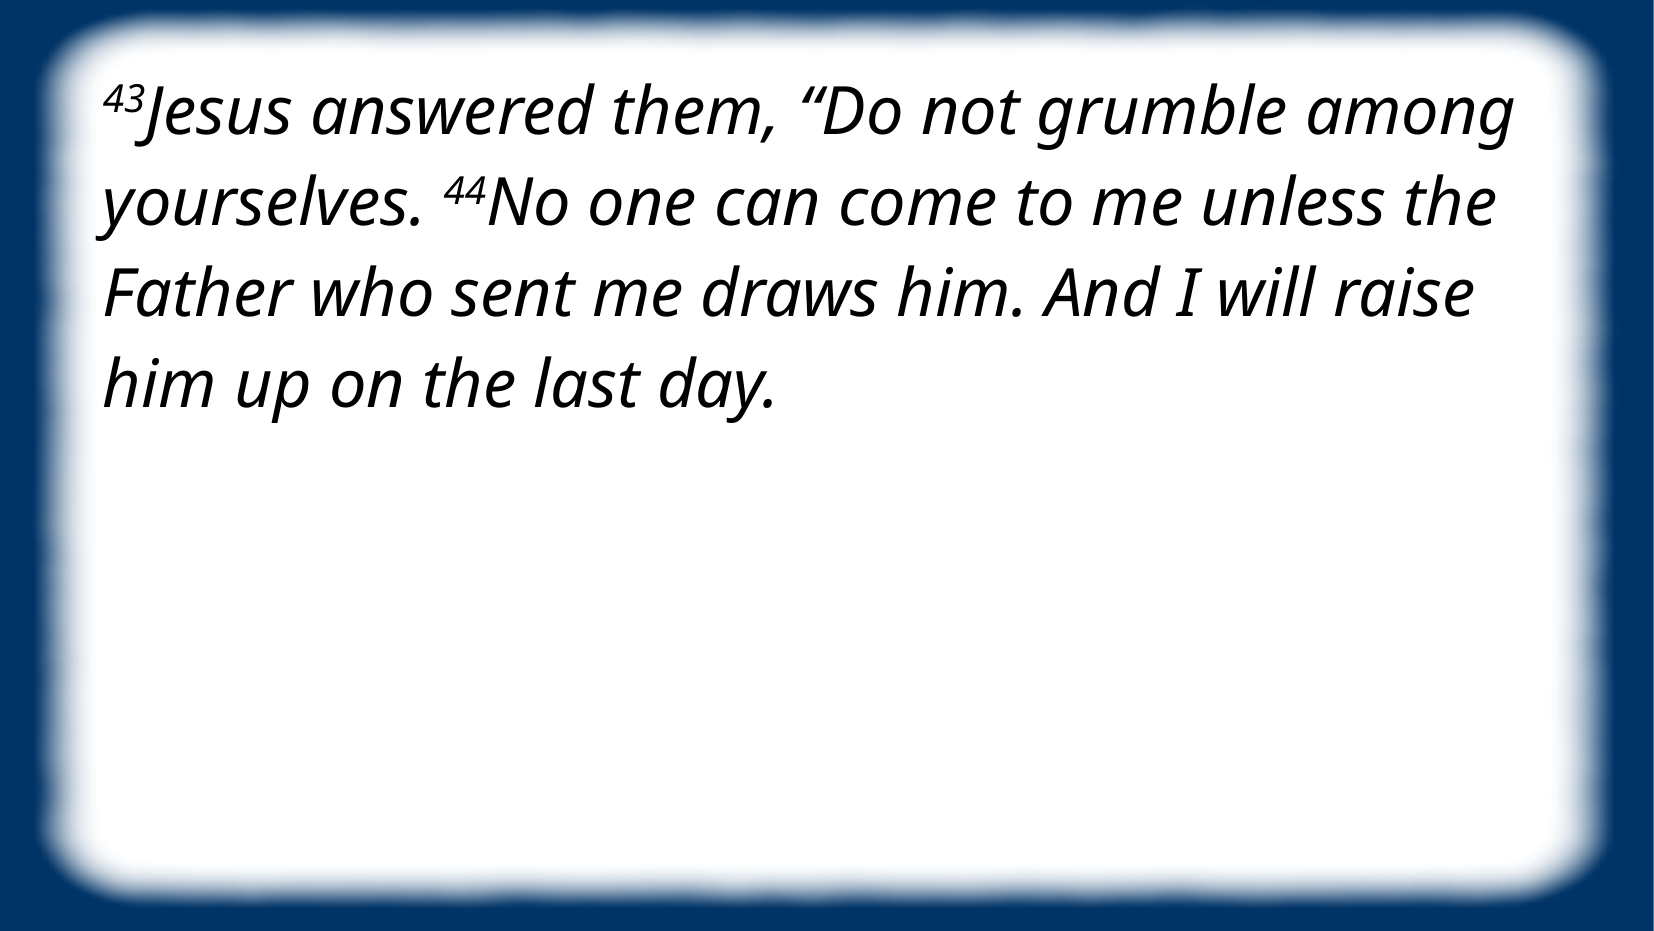

43Jesus answered them, “Do not grumble among yourselves. 44No one can come to me unless the Father who sent me draws him. And I will raise him up on the last day.